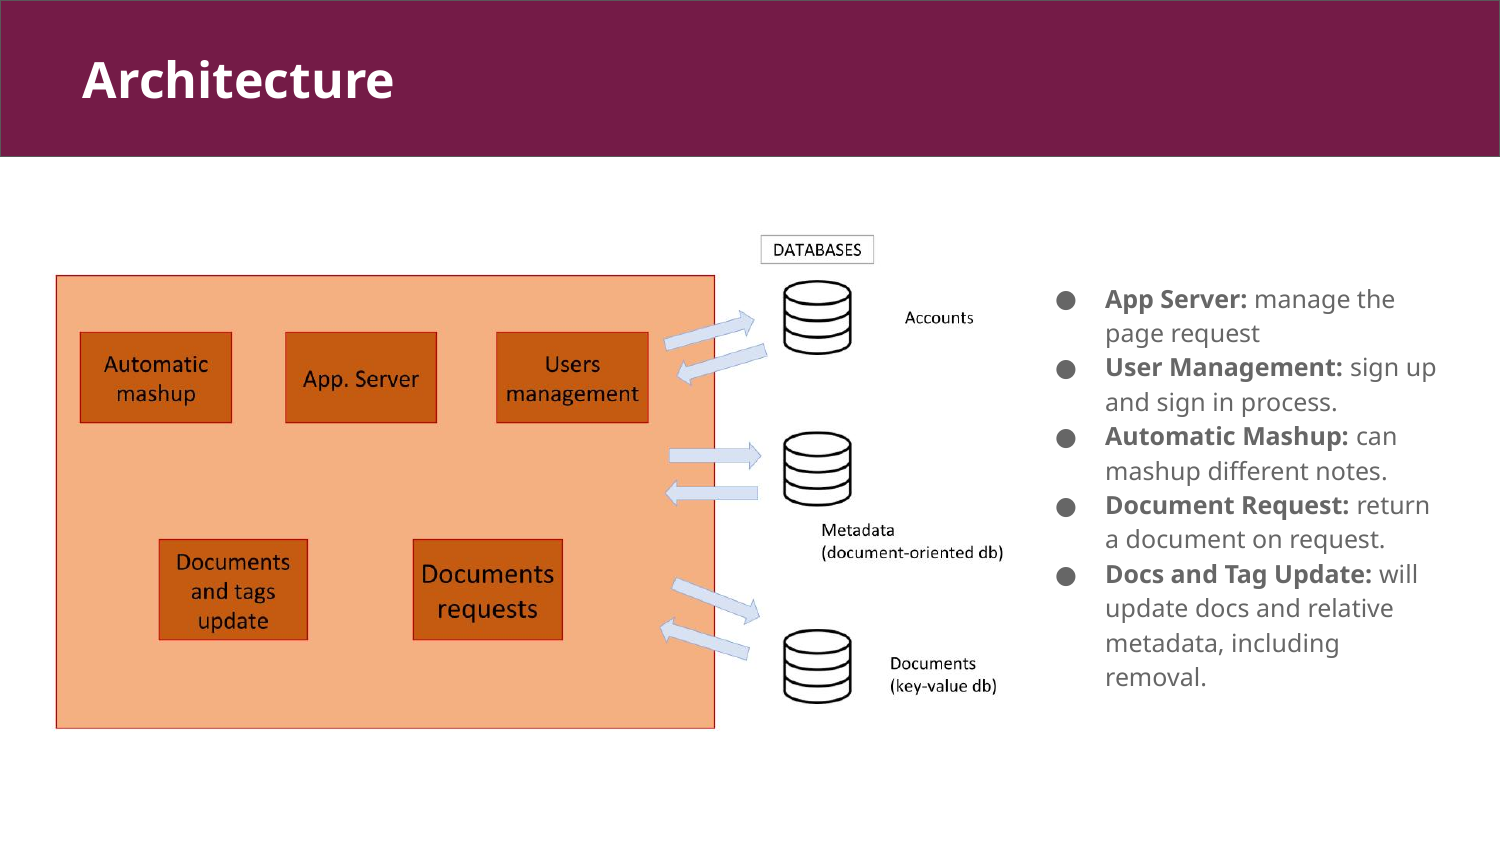

Architecture
App Server: manage the page request
User Management: sign up and sign in process.
Automatic Mashup: can mashup different notes.
Document Request: return a document on request.
Docs and Tag Update: will update docs and relative metadata, including removal.